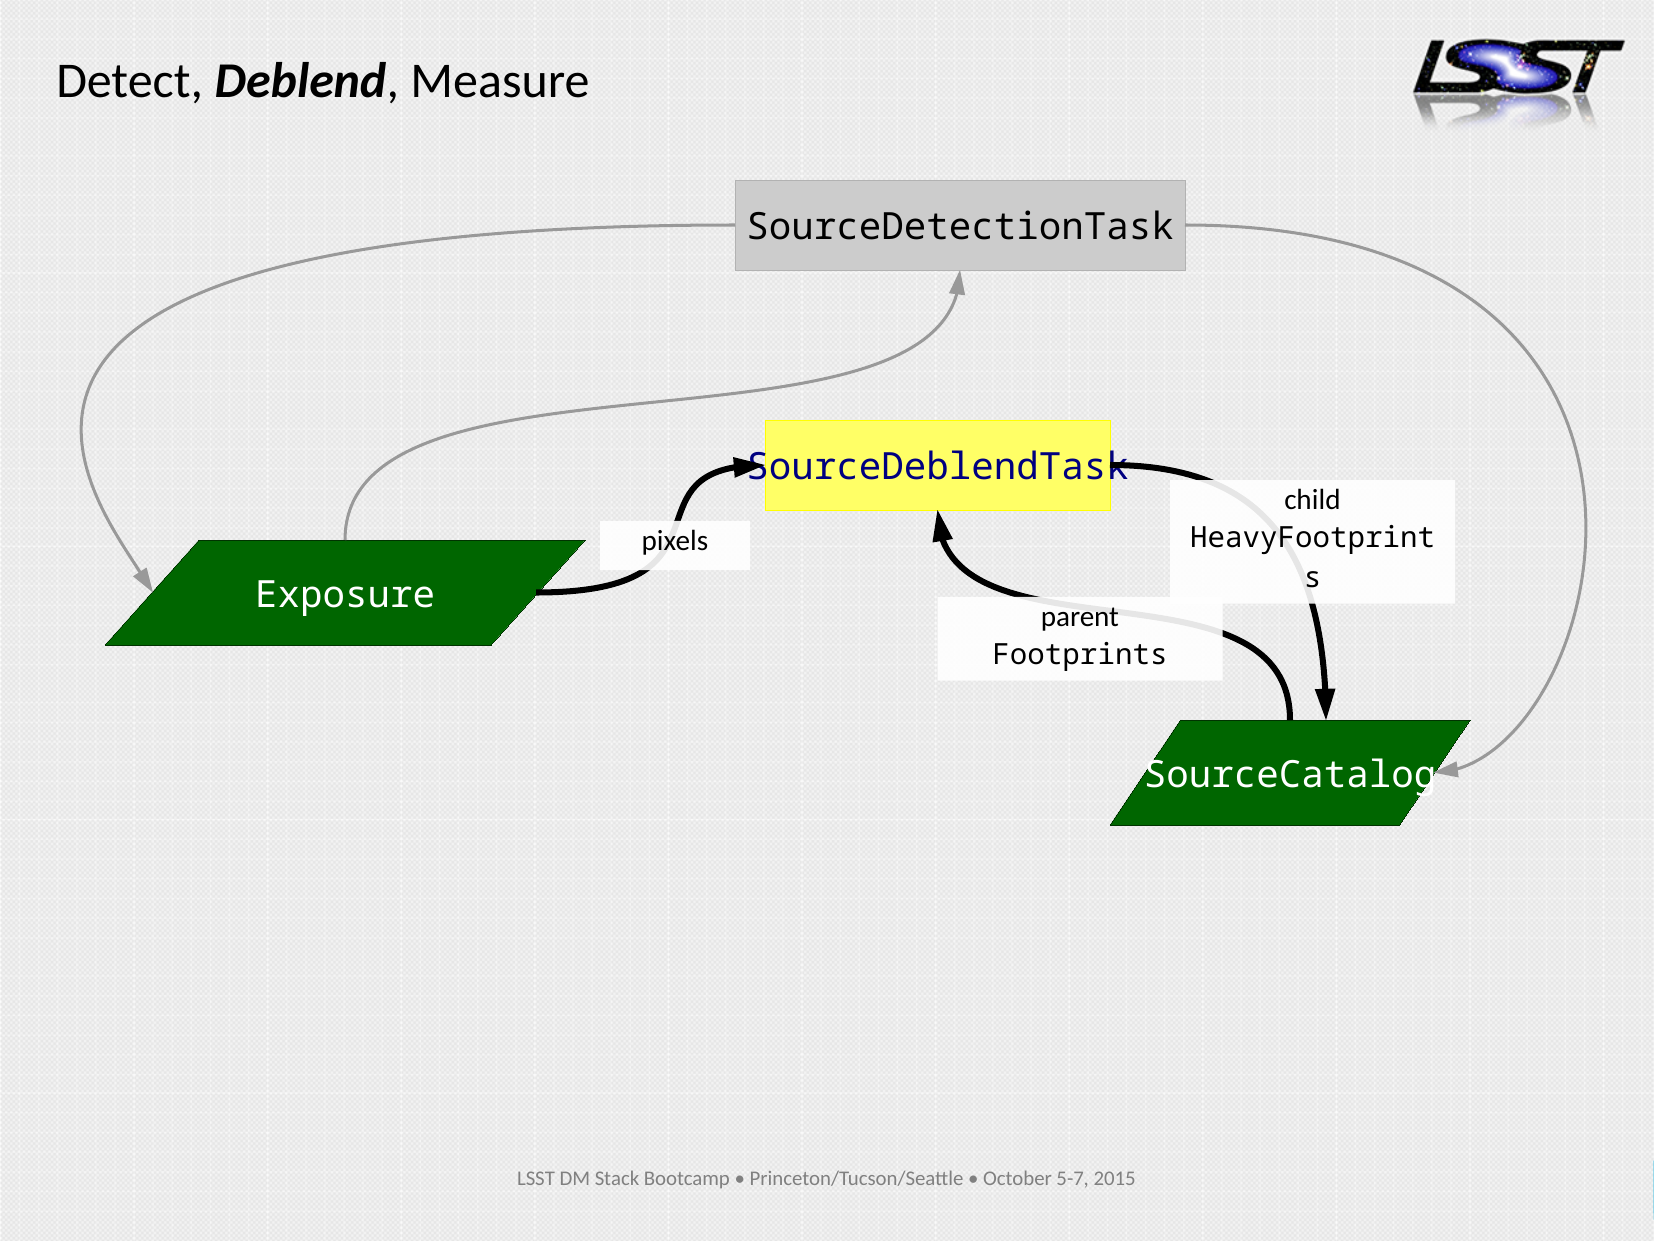

# Detect, Deblend, Measure
SourceDetectionTask
SourceDeblendTask
child
HeavyFootprints
pixels
Exposure
parent
Footprints
SourceCatalog